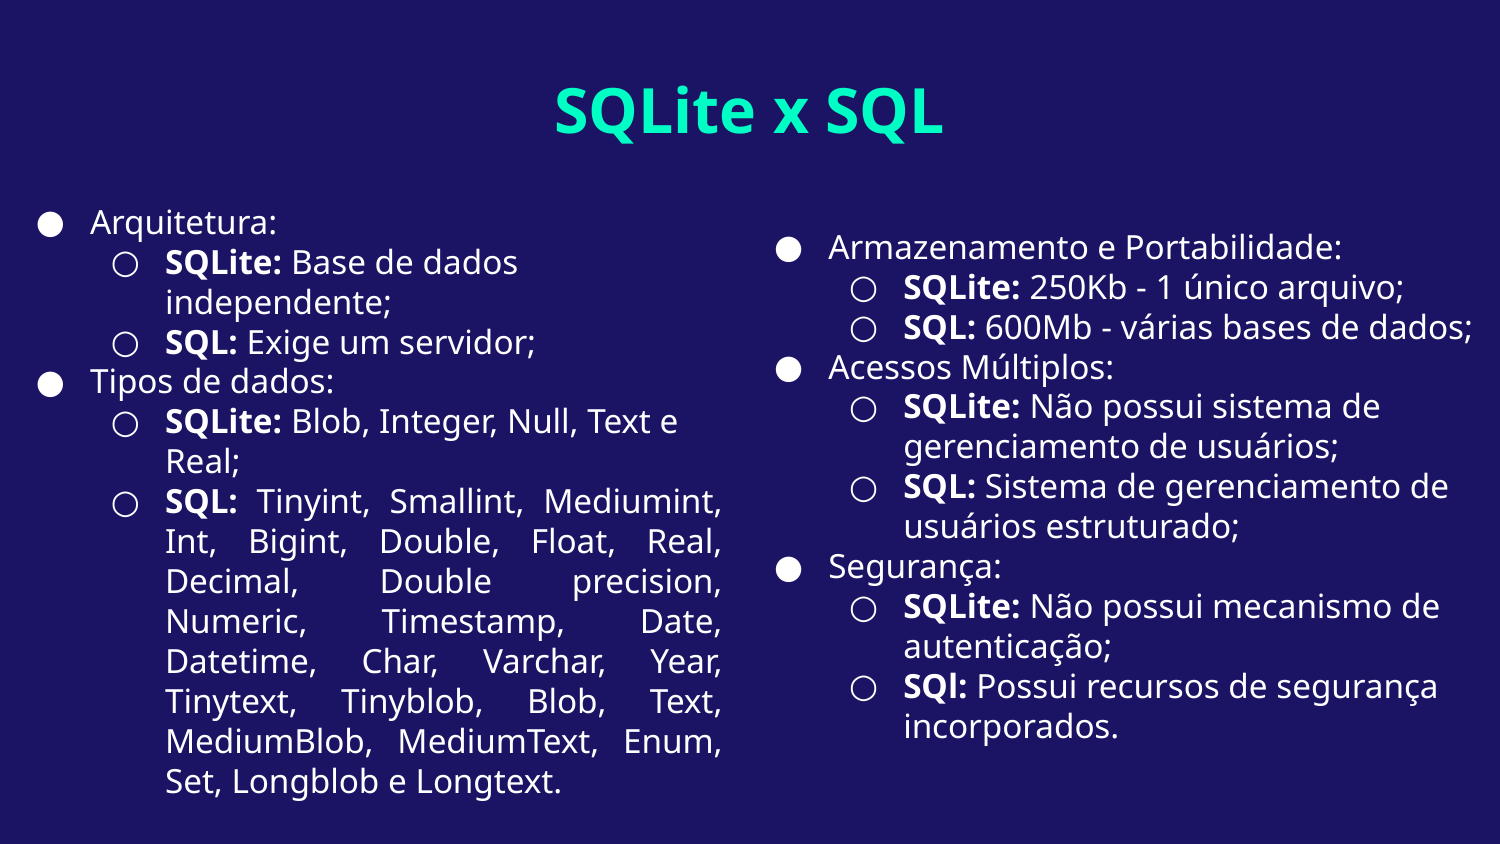

# SQLite x SQL
Arquitetura:
SQLite: Base de dados independente;
SQL: Exige um servidor;
Tipos de dados:
SQLite: Blob, Integer, Null, Text e Real;
SQL: Tinyint, Smallint, Mediumint, Int, Bigint, Double, Float, Real, Decimal, Double precision, Numeric, Timestamp, Date, Datetime, Char, Varchar, Year, Tinytext, Tinyblob, Blob, Text, MediumBlob, MediumText, Enum, Set, Longblob e Longtext.
Armazenamento e Portabilidade:
SQLite: 250Kb - 1 único arquivo;
SQL: 600Mb - várias bases de dados;
Acessos Múltiplos:
SQLite: Não possui sistema de gerenciamento de usuários;
SQL: Sistema de gerenciamento de usuários estruturado;
Segurança:
SQLite: Não possui mecanismo de autenticação;
SQl: Possui recursos de segurança incorporados.